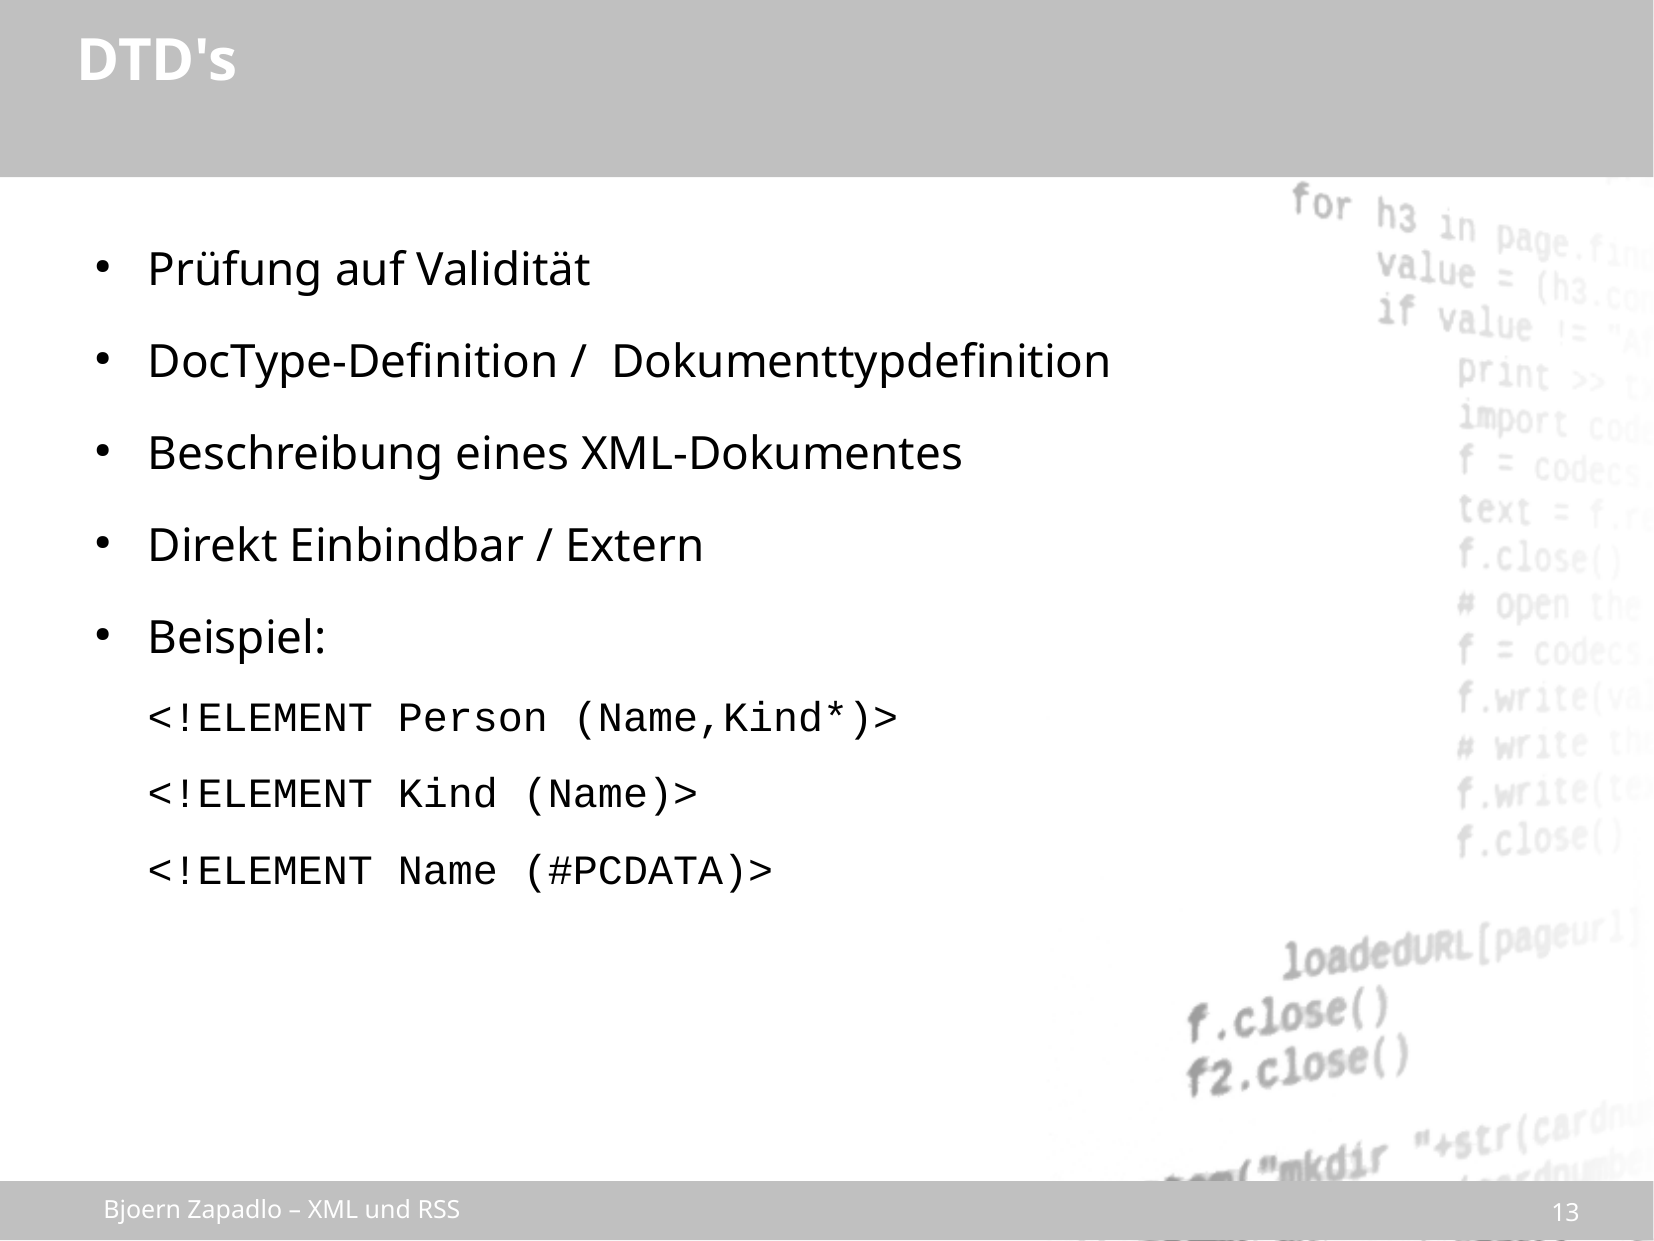

# DTD's
Prüfung auf Validität
DocType-Definition / Dokumenttypdefinition
Beschreibung eines XML-Dokumentes
Direkt Einbindbar / Extern
Beispiel:
<!ELEMENT Person (Name,Kind*)>
<!ELEMENT Kind (Name)>
<!ELEMENT Name (#PCDATA)>